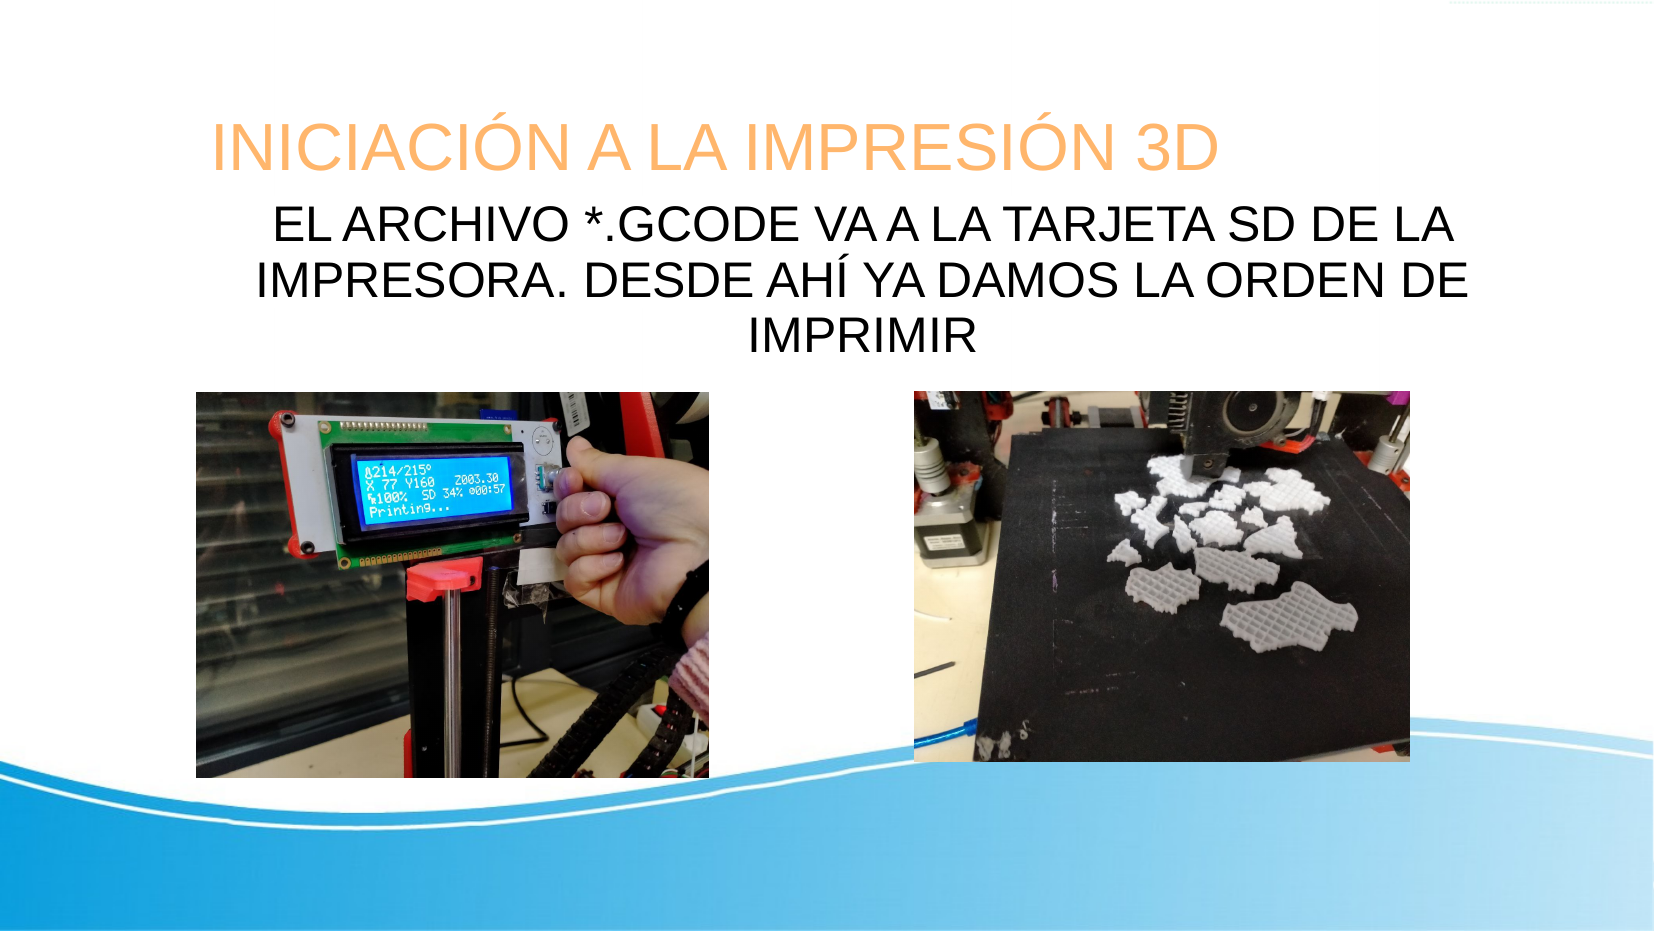

INICIACIÓN A LA IMPRESIÓN 3D
# EL ARCHIVO *.GCODE VA A LA TARJETA SD DE LA IMPRESORA. DESDE AHÍ YA DAMOS LA ORDEN DE IMPRIMIR